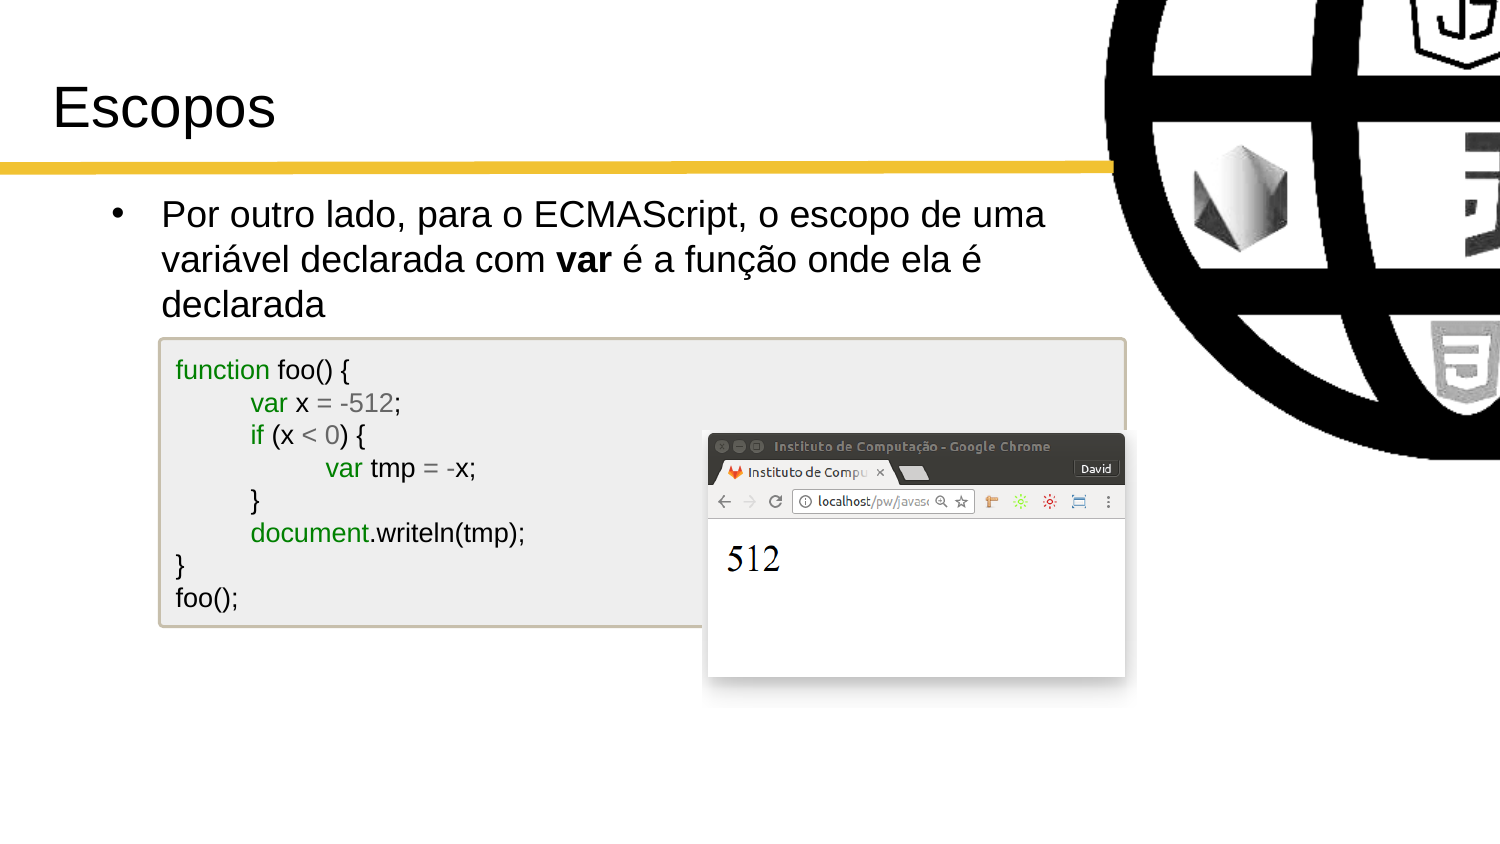

Escopos
Por outro lado, para o ECMAScript, o escopo de uma variável declarada com var é a função onde ela é declarada
function foo() {
	var x = -512;
	if (x < 0) {
		var tmp = -x;
	}
	document.writeln(tmp);
}
foo();